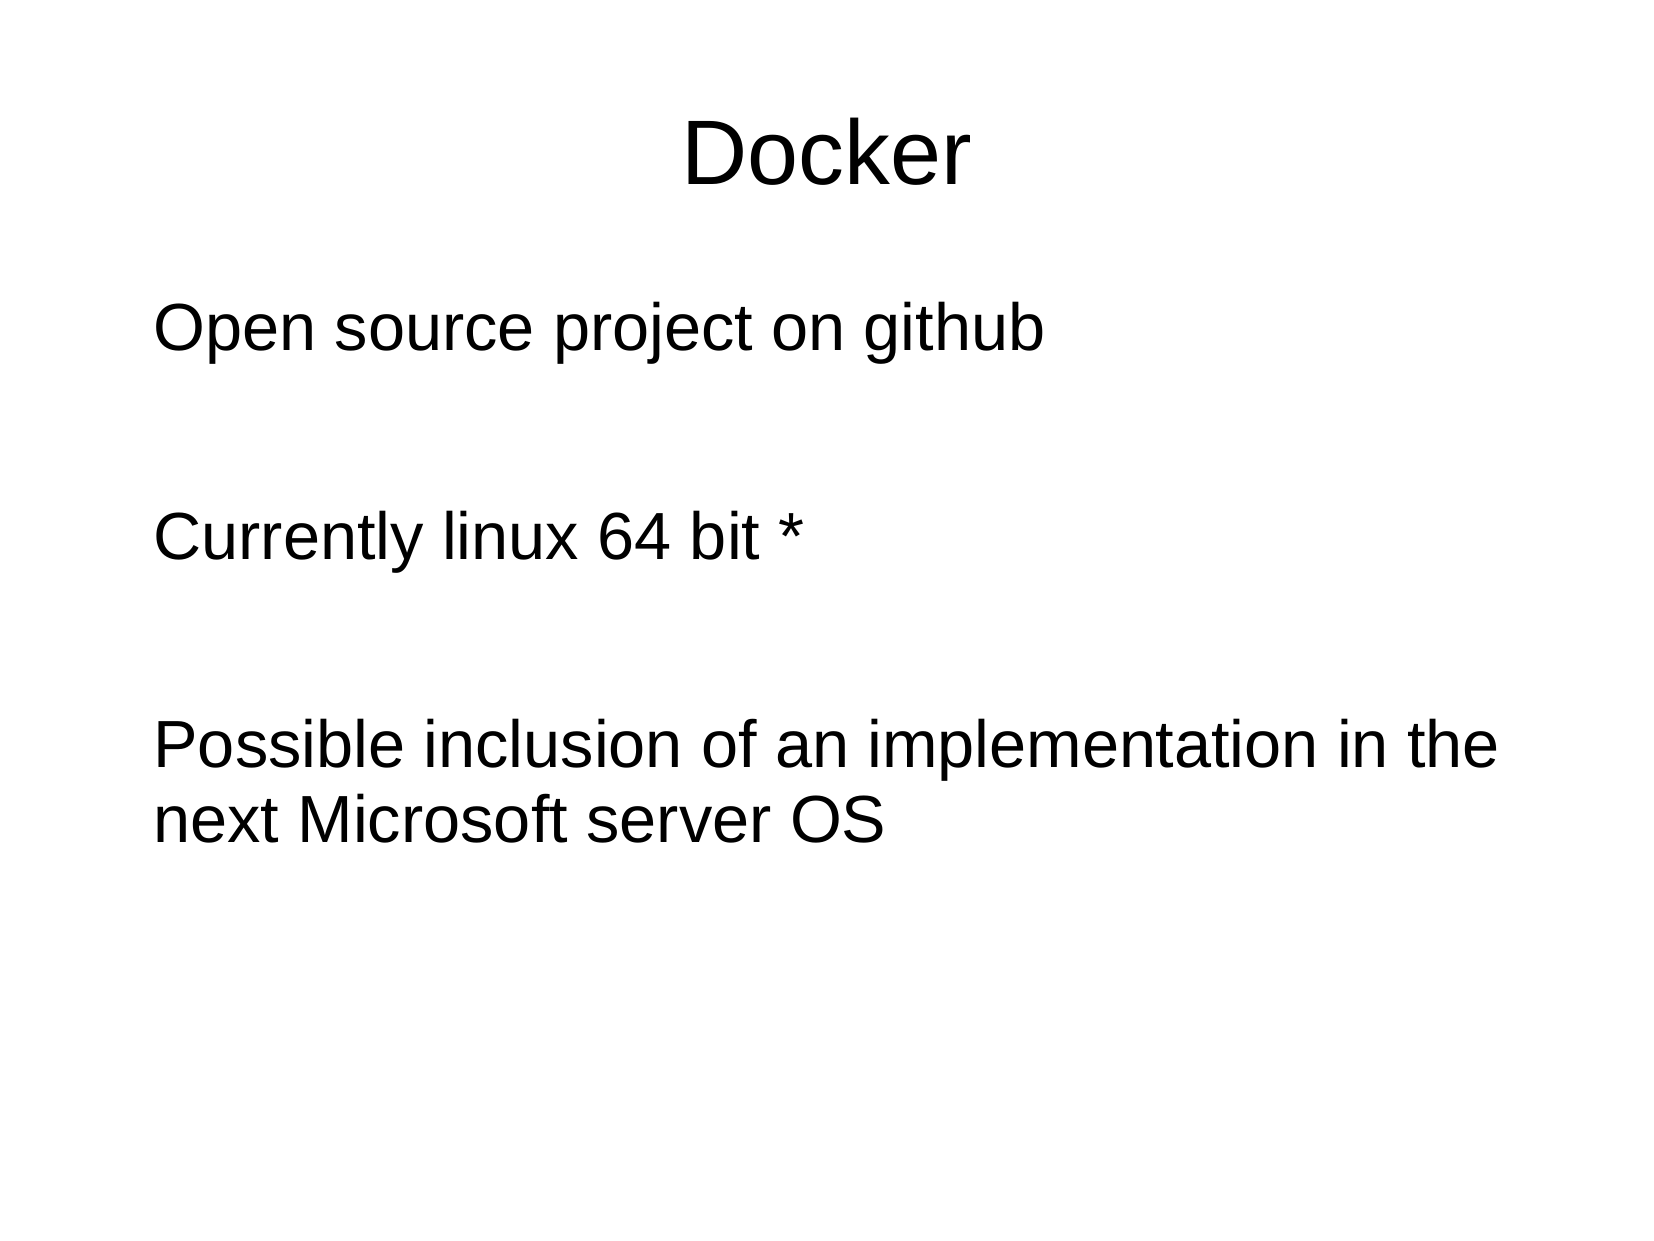

# Docker
Open source project on github
Currently linux 64 bit *
Possible inclusion of an implementation in the next Microsoft server OS